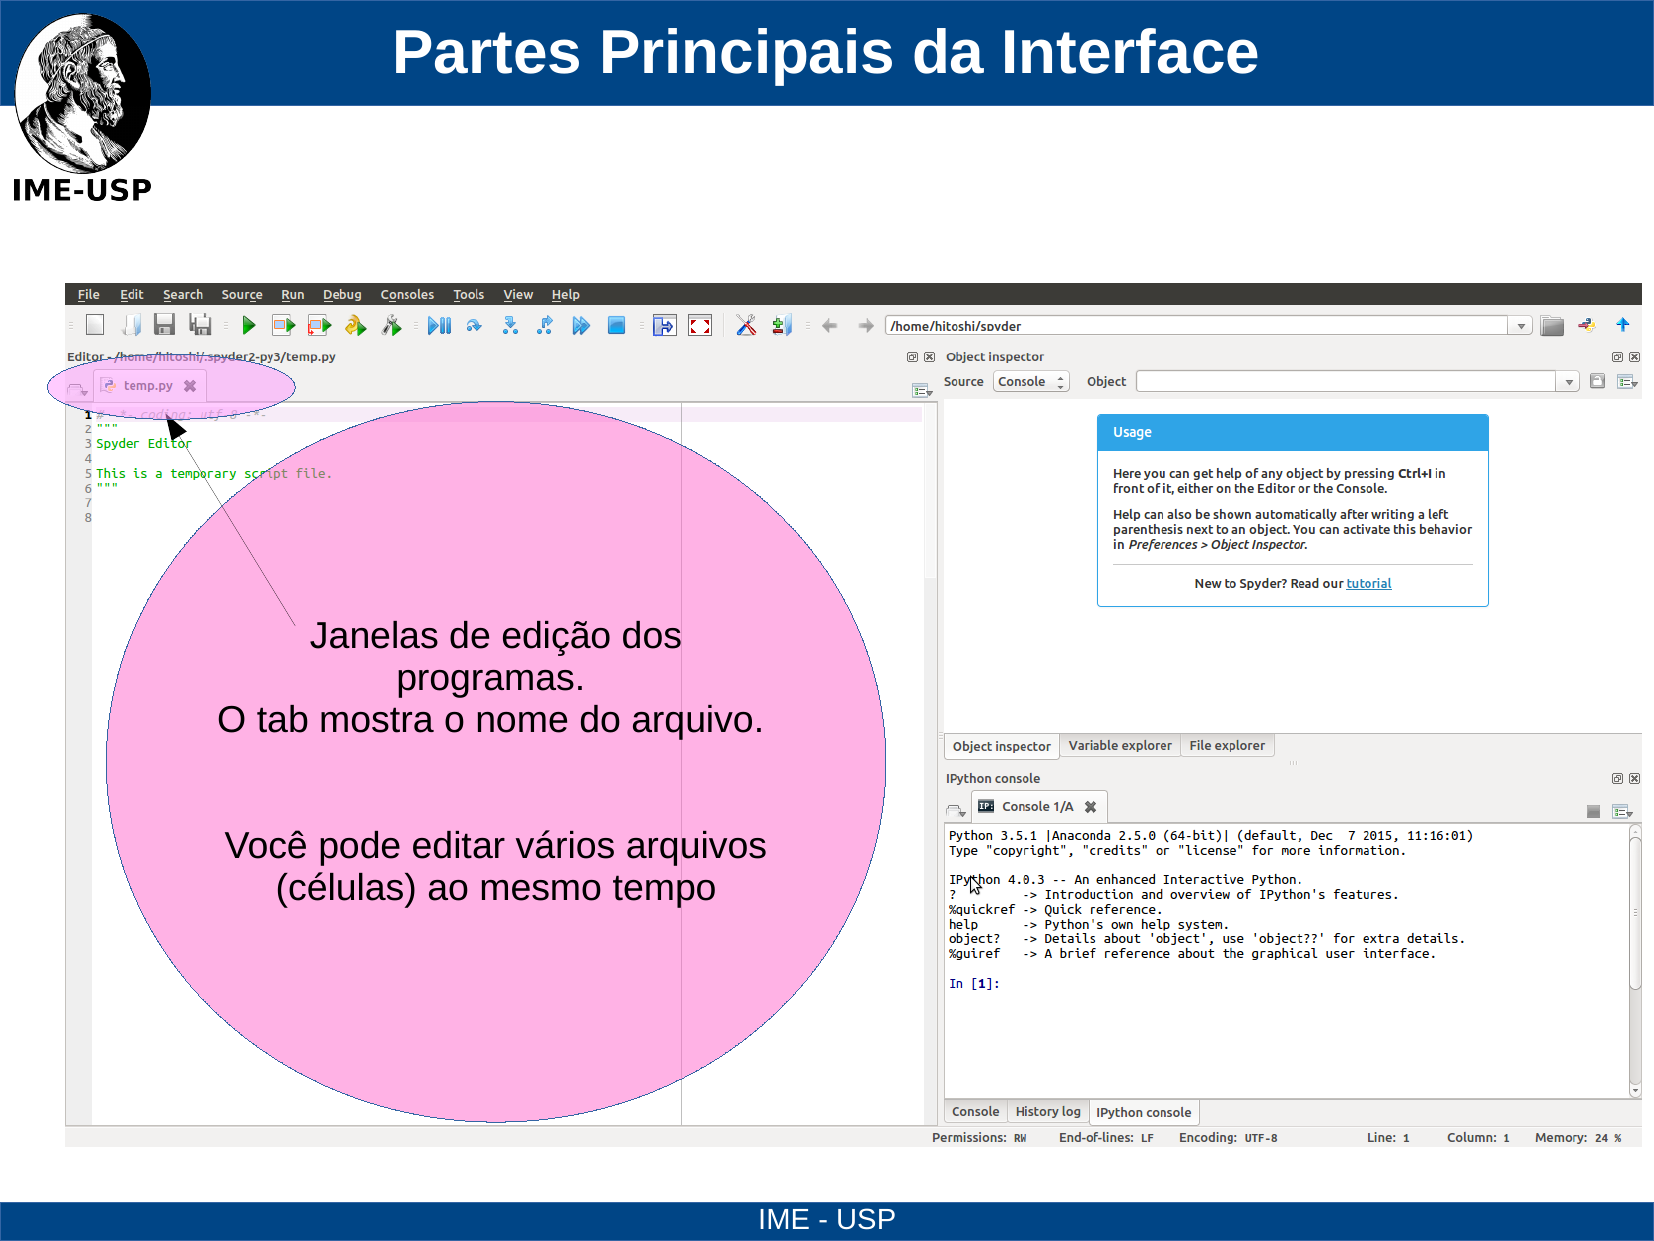

# Partes Principais da Interface
Janelas de edição dos
programas.
O tab mostra o nome do arquivo.
Você pode editar vários arquivos
(células) ao mesmo tempo